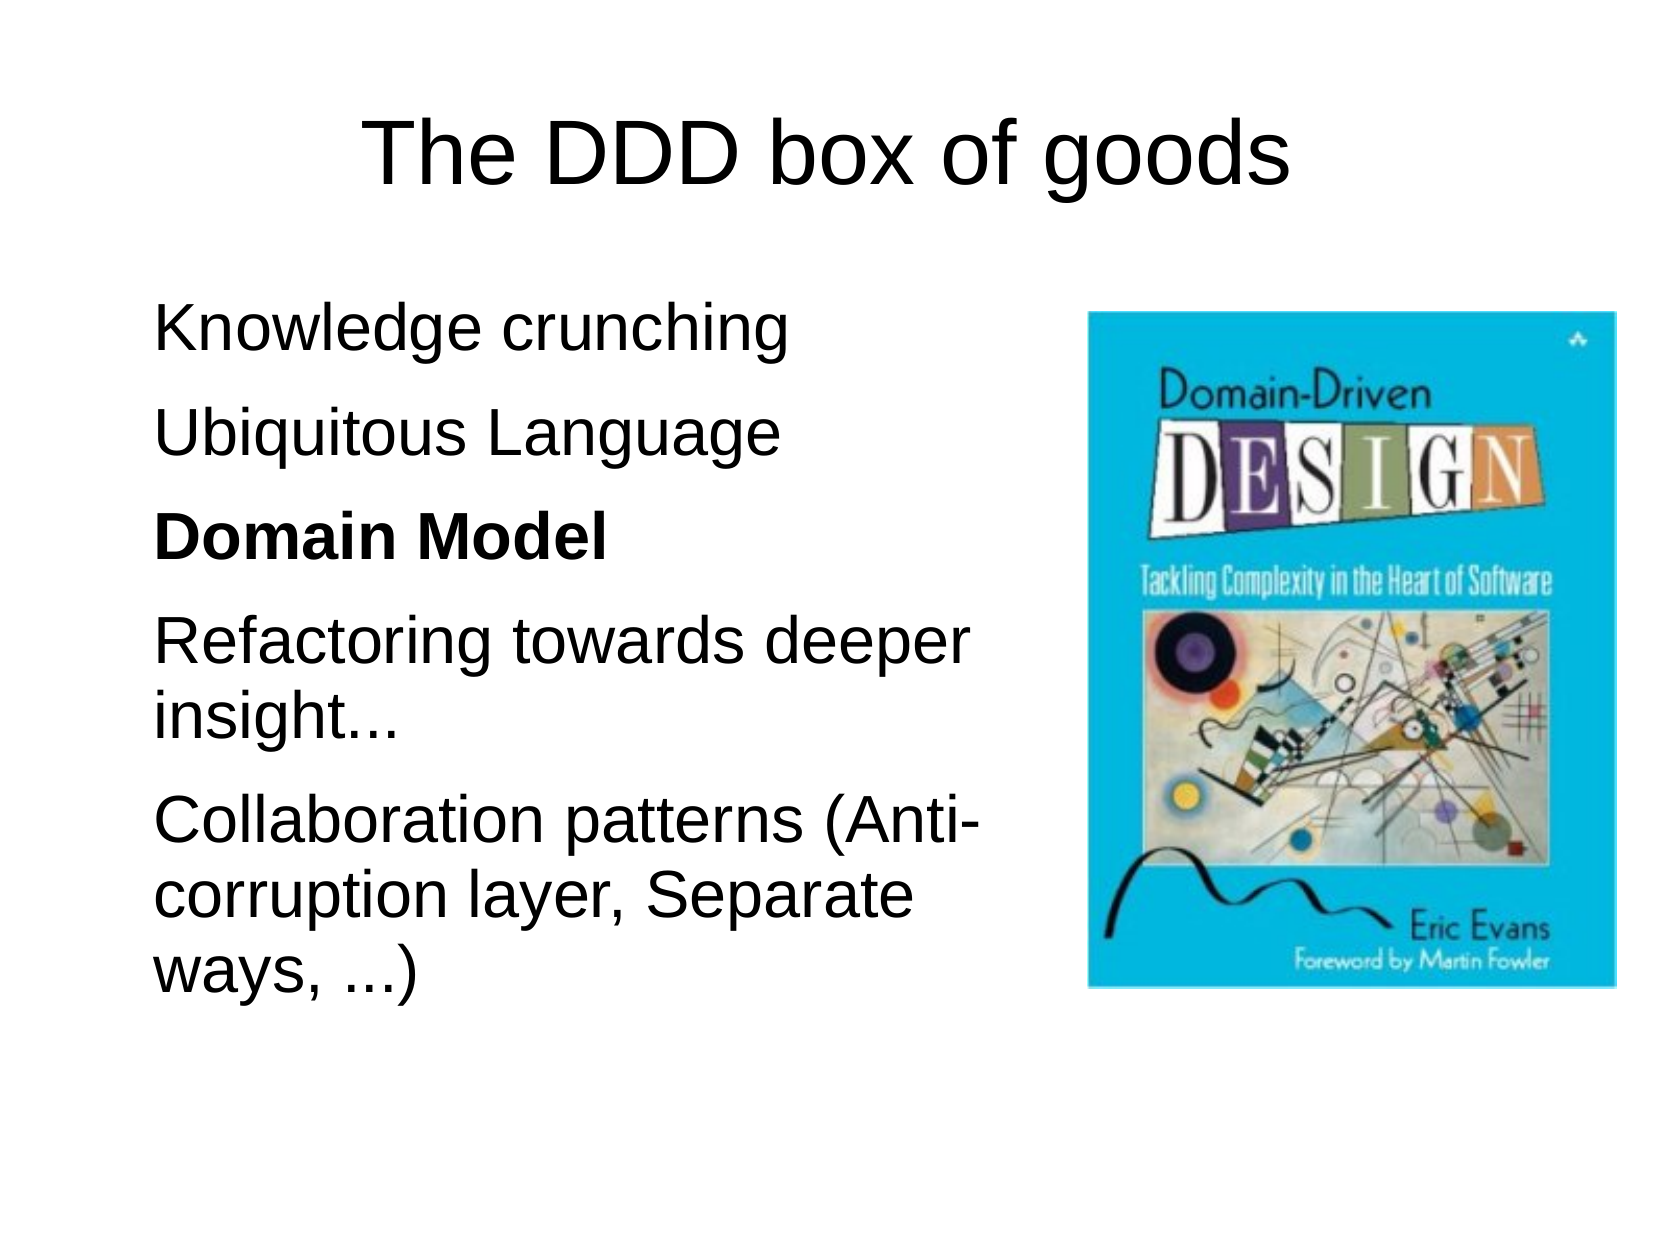

# The DDD box of goods
Knowledge crunching
Ubiquitous Language
Domain Model
Refactoring towards deeper insight...
Collaboration patterns (Anti-corruption layer, Separate ways, ...)